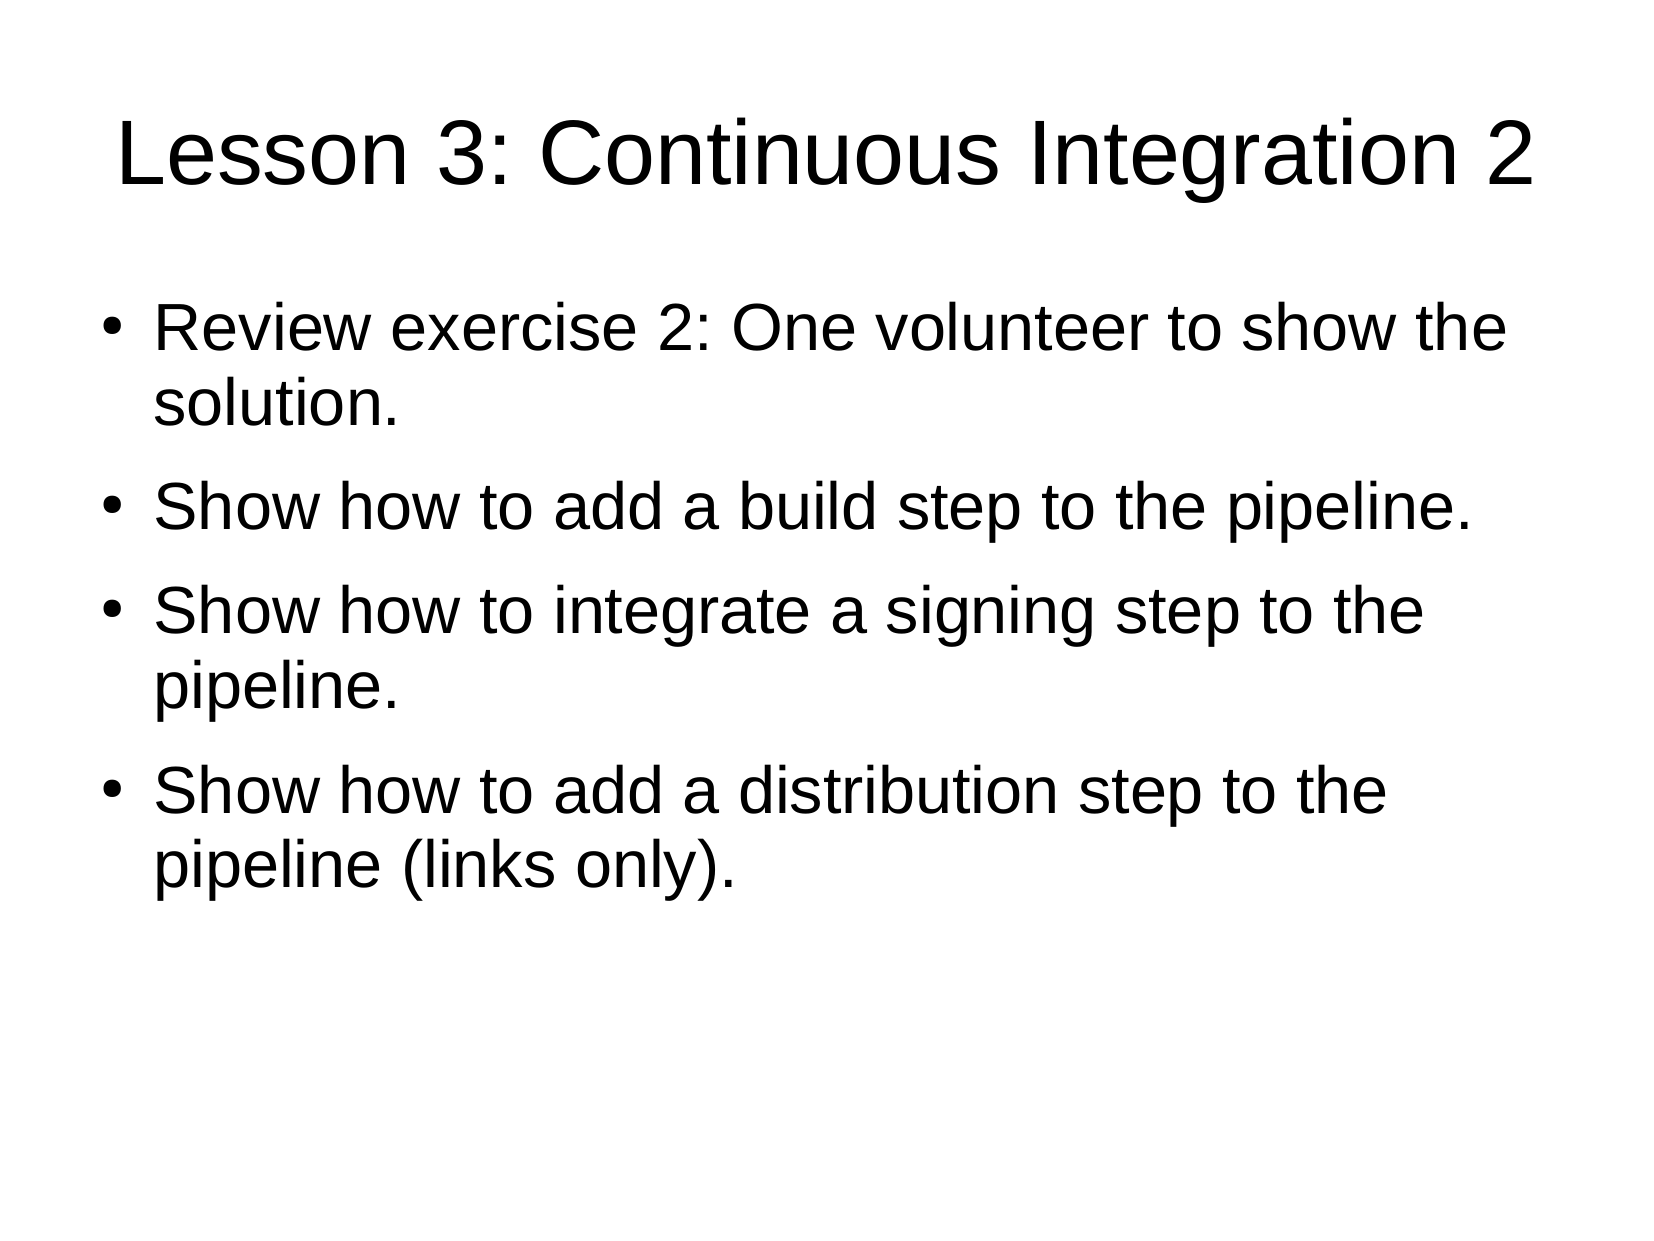

# Lesson 3: Continuous Integration 2
Review exercise 2: One volunteer to show the solution.
Show how to add a build step to the pipeline.
Show how to integrate a signing step to the pipeline.
Show how to add a distribution step to the pipeline (links only).